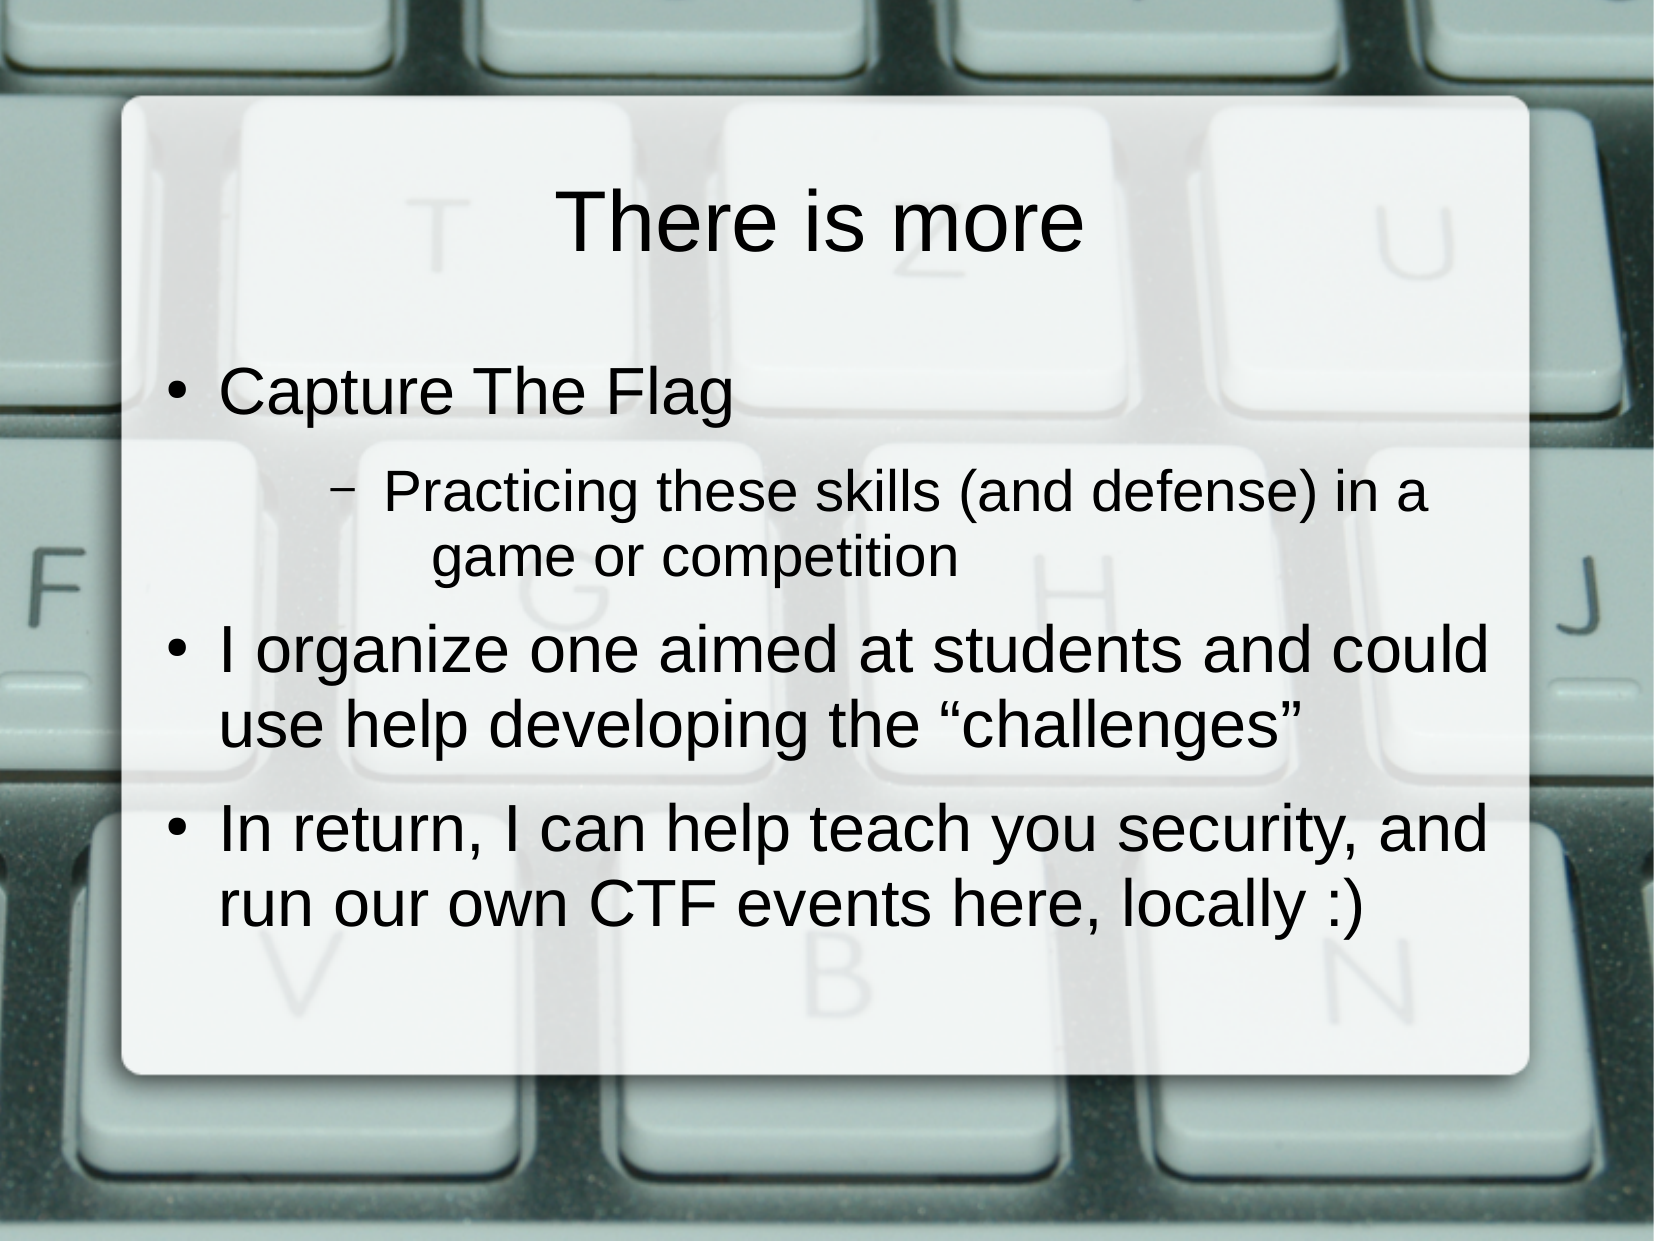

# There is more
Capture The Flag
Practicing these skills (and defense) in a game or competition
I organize one aimed at students and could use help developing the “challenges”
In return, I can help teach you security, and run our own CTF events here, locally :)